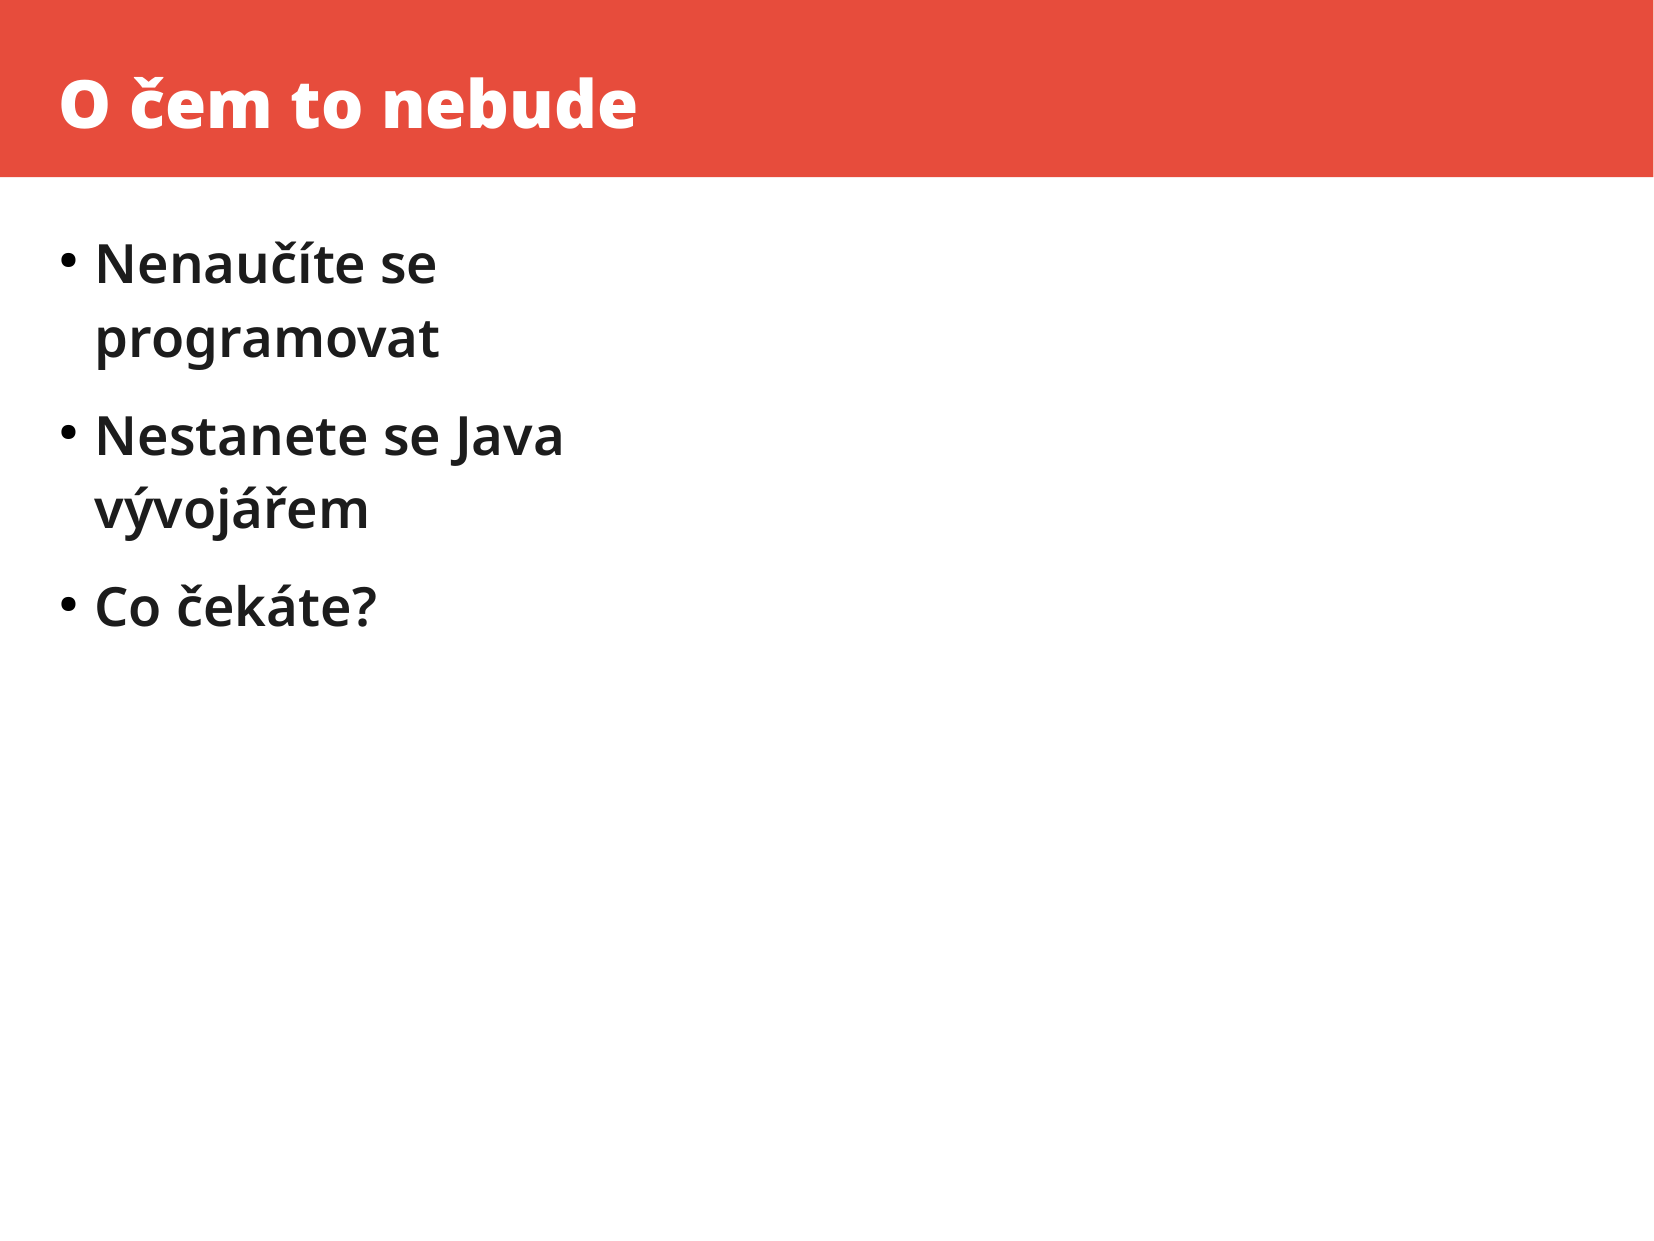

# O čem to nebude
Nenaučíte se programovat
Nestanete se Java vývojářem
Co čekáte?